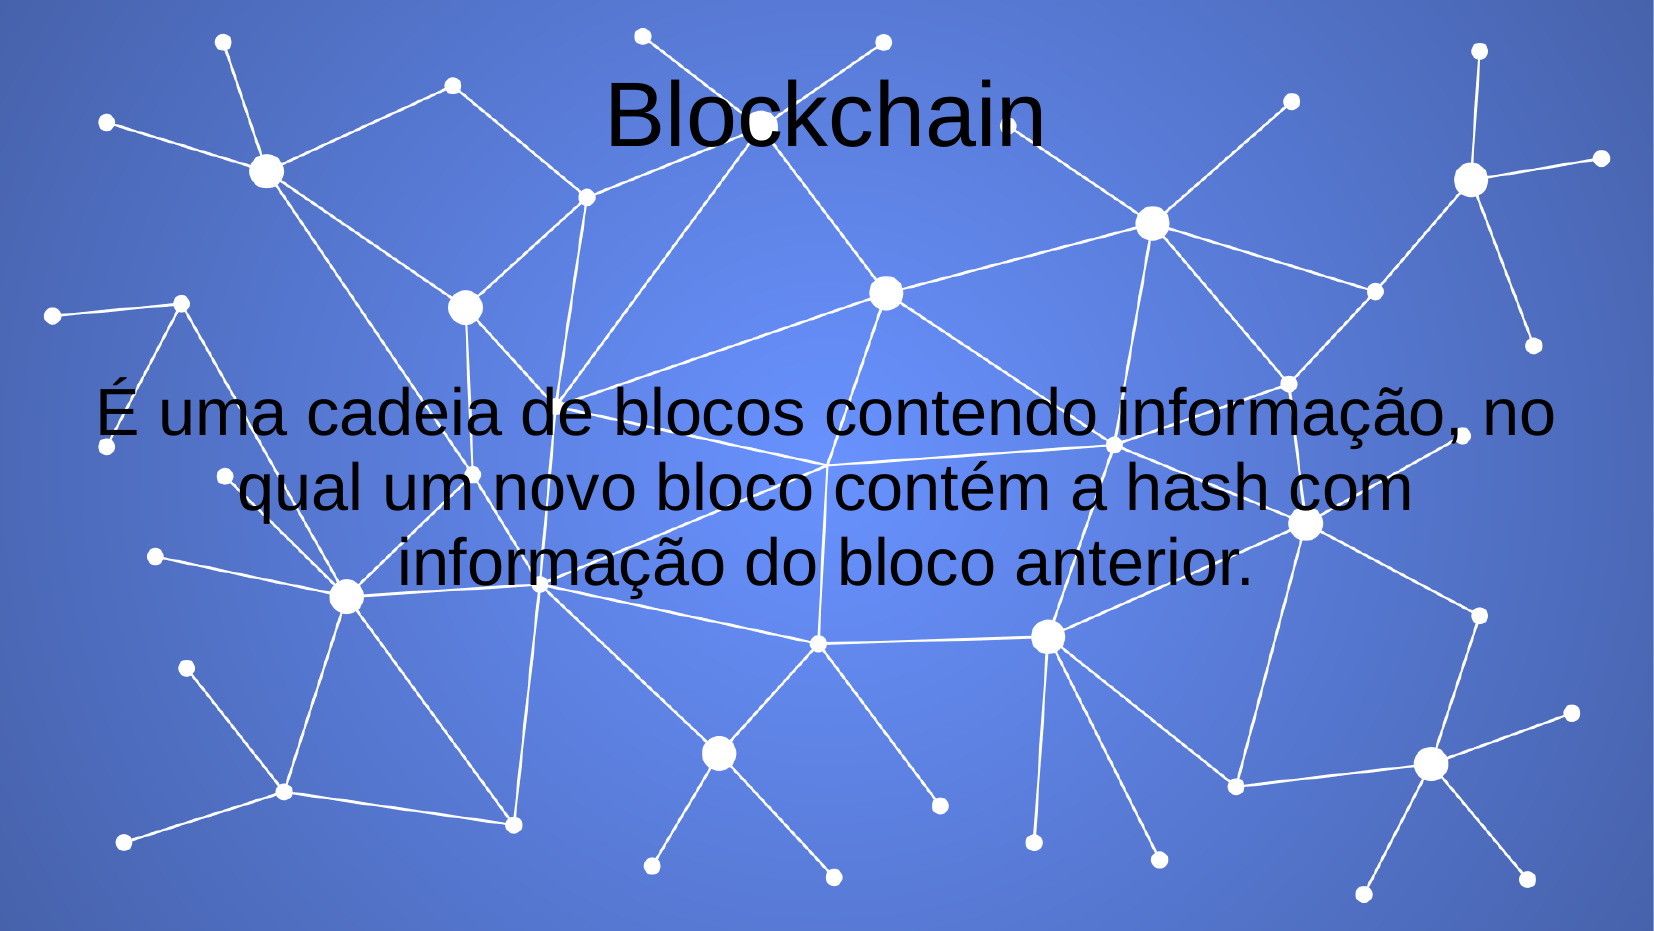

# Blockchain
É uma cadeia de blocos contendo informação, no qual um novo bloco contém a hash com informação do bloco anterior.